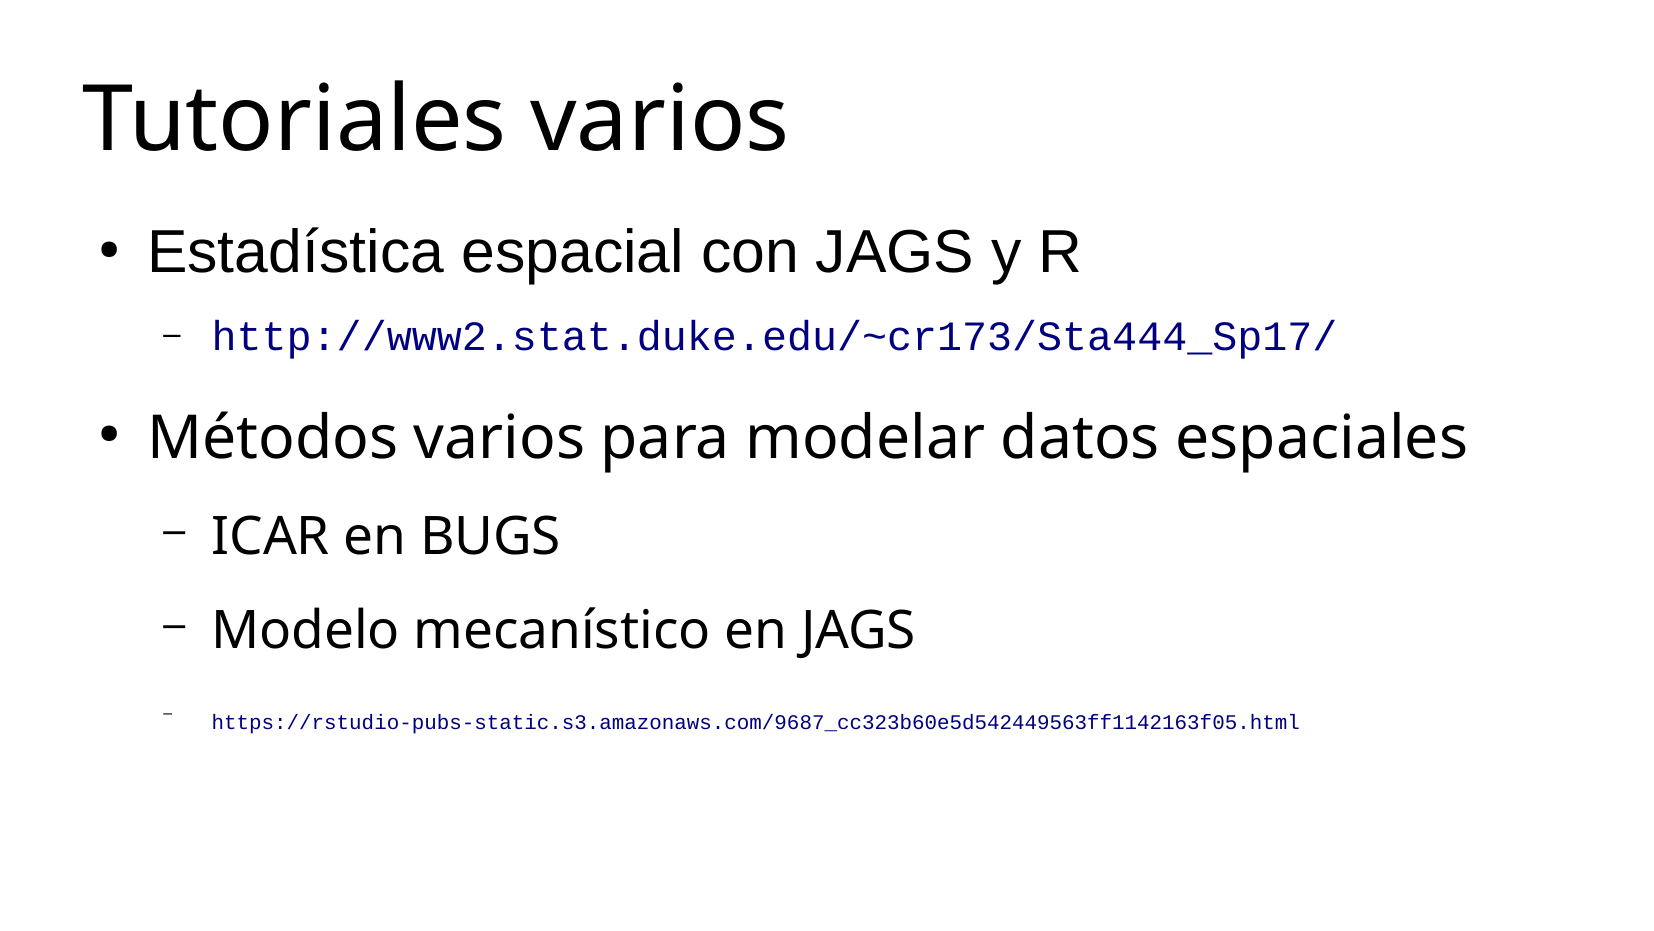

# Tutoriales varios
Estadística espacial con JAGS y R
http://www2.stat.duke.edu/~cr173/Sta444_Sp17/
Métodos varios para modelar datos espaciales
ICAR en BUGS
Modelo mecanístico en JAGS
https://rstudio-pubs-static.s3.amazonaws.com/9687_cc323b60e5d542449563ff1142163f05.html